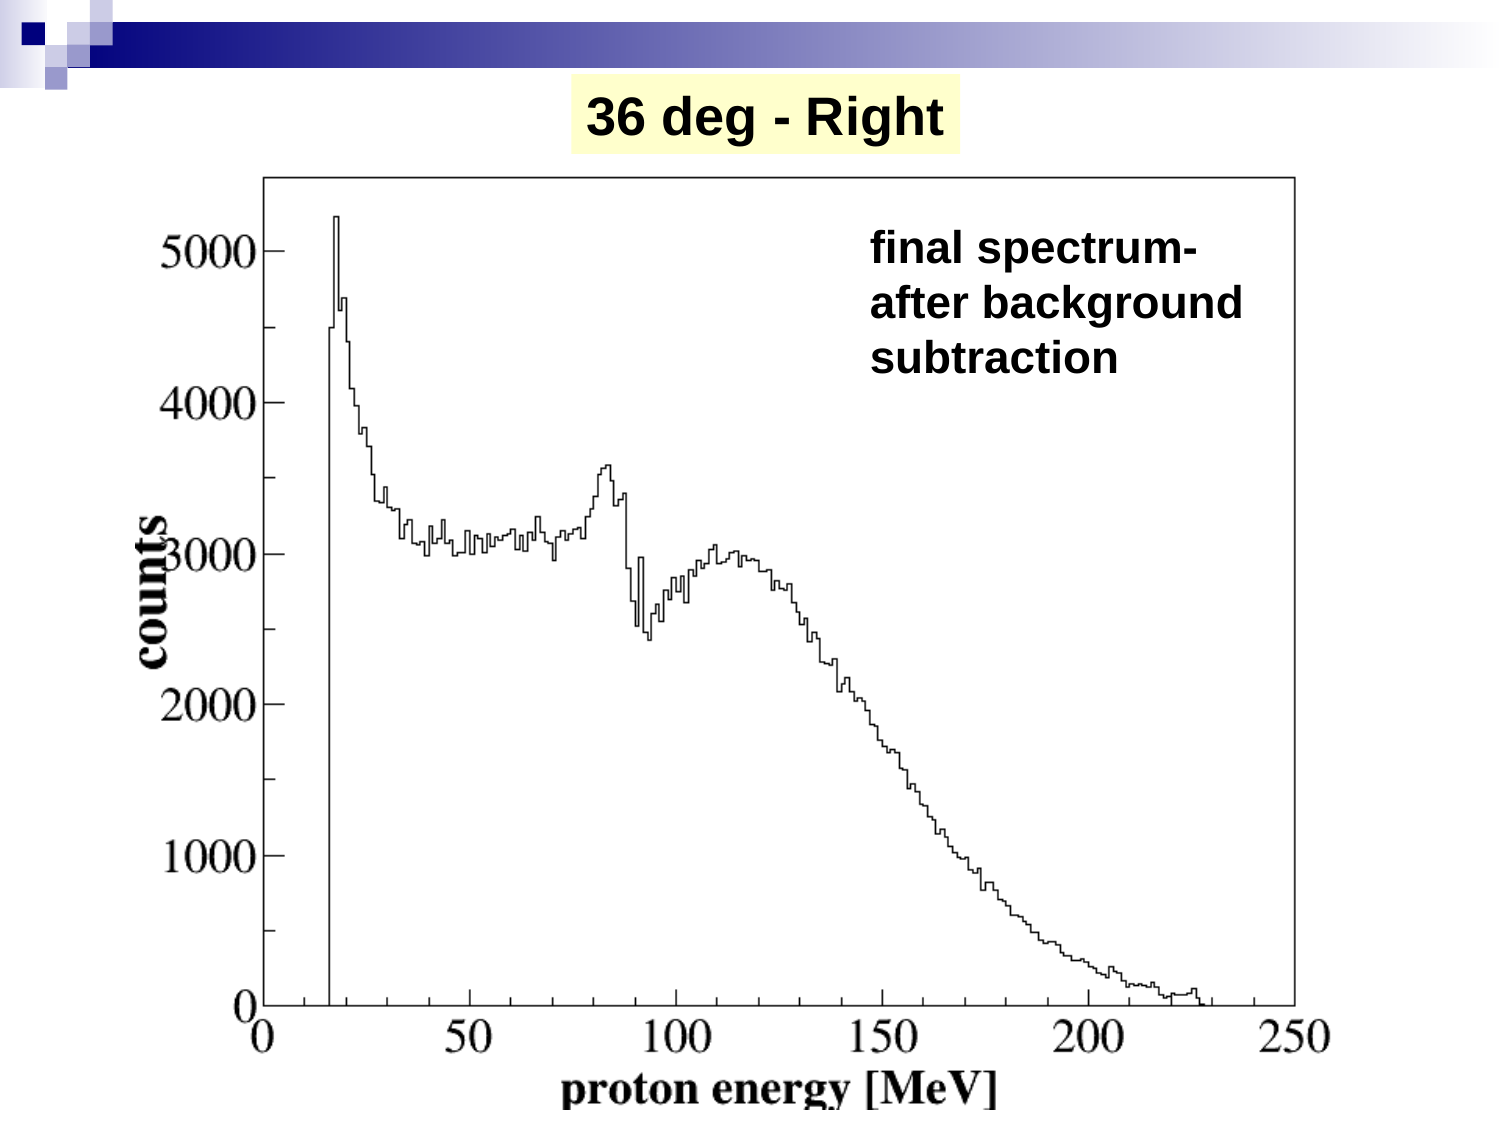

36 deg - Right
final spectrum-
after background
subtraction
17-3